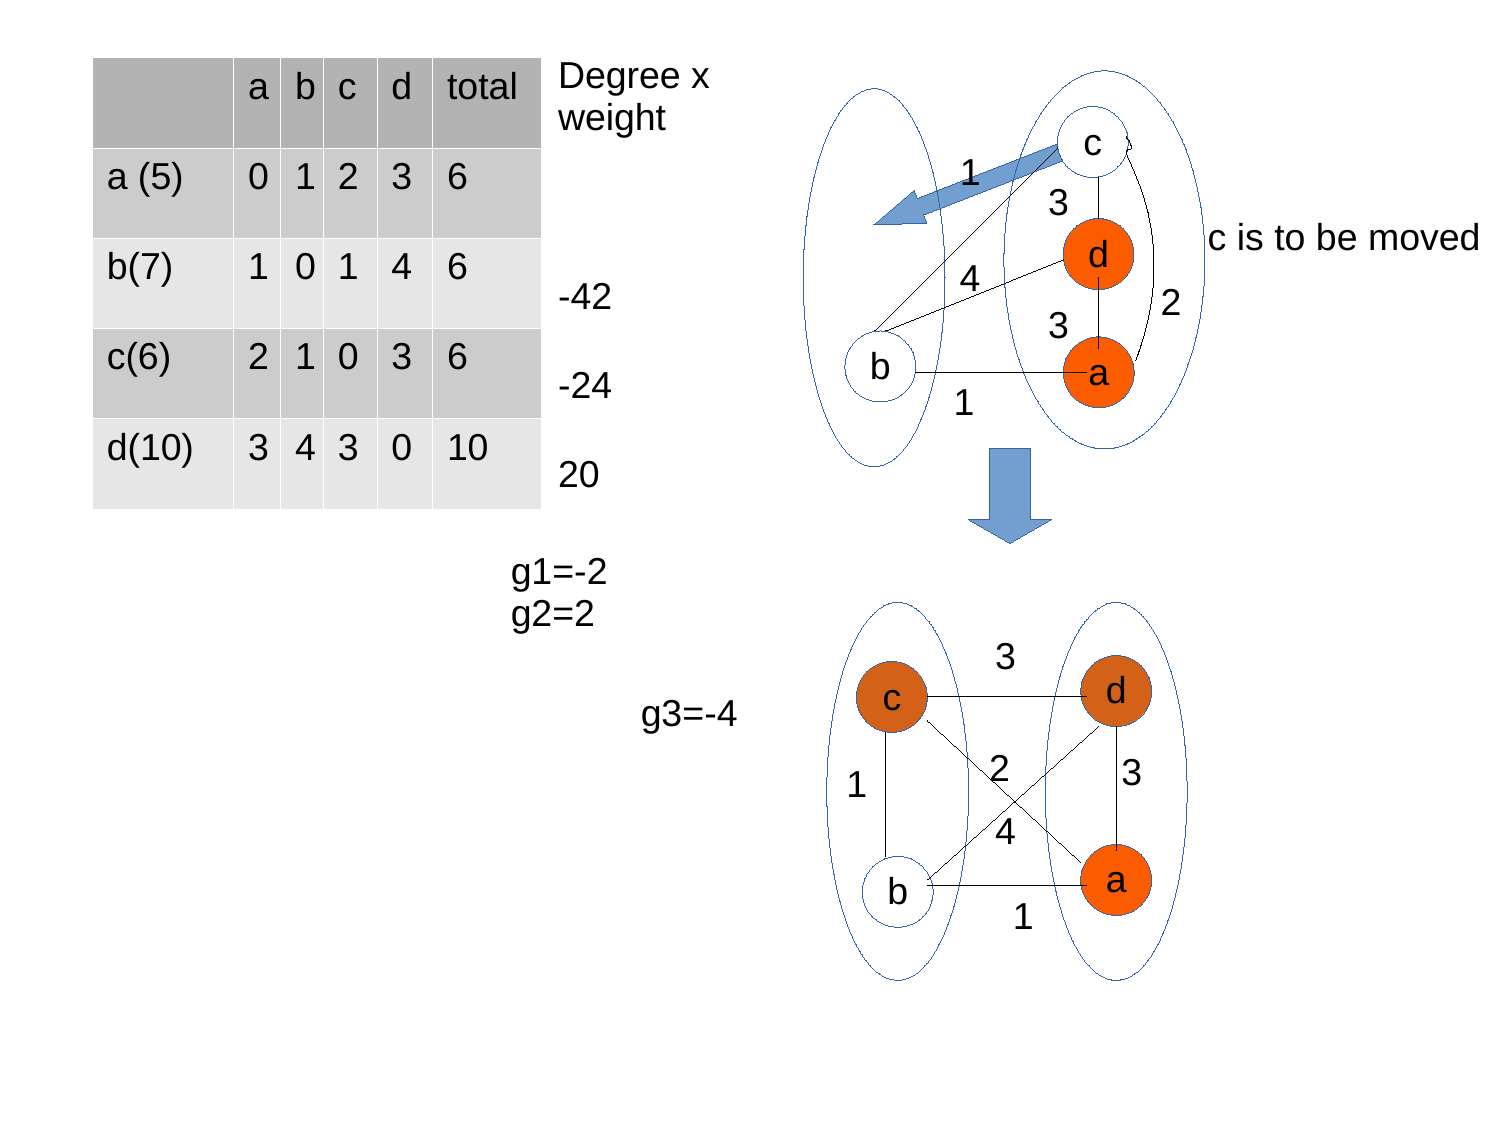

Degree x weight
-42
-24
20
| | a | b | c | d | total |
| --- | --- | --- | --- | --- | --- |
| a (5) | 0 | 1 | 2 | 3 | 6 |
| b(7) | 1 | 0 | 1 | 4 | 6 |
| c(6) | 2 | 1 | 0 | 3 | 6 |
| d(10) | 3 | 4 | 3 | 0 | 10 |
c
c is to be moved
1
3
d
4
2
3
b
a
1
3
d
c
2
3
1
4
a
b
1
g1=-2
g2=2
g3=-4